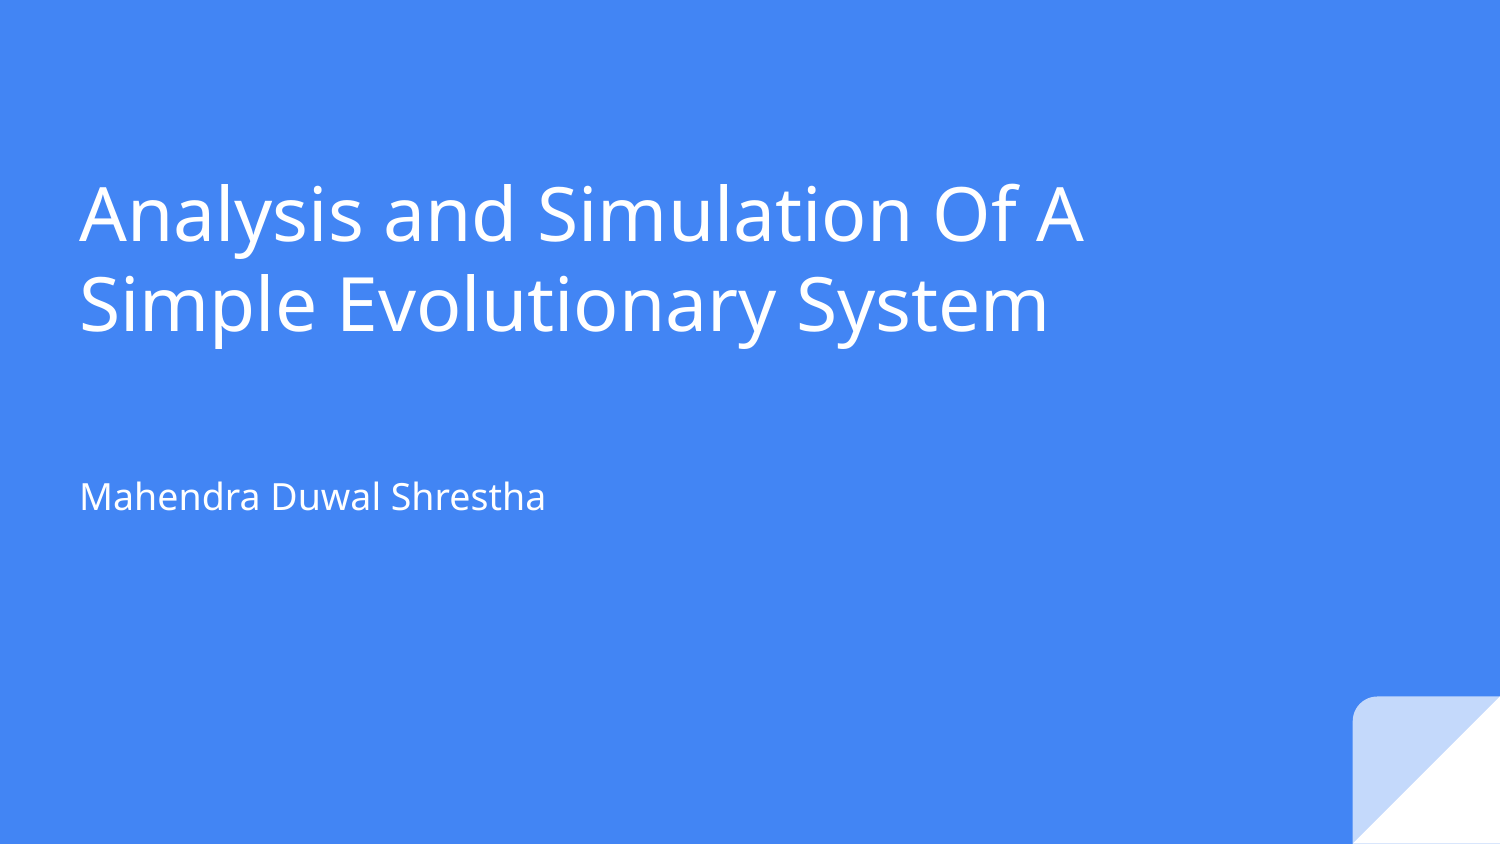

# Analysis and Simulation Of A Simple Evolutionary System
Mahendra Duwal Shrestha